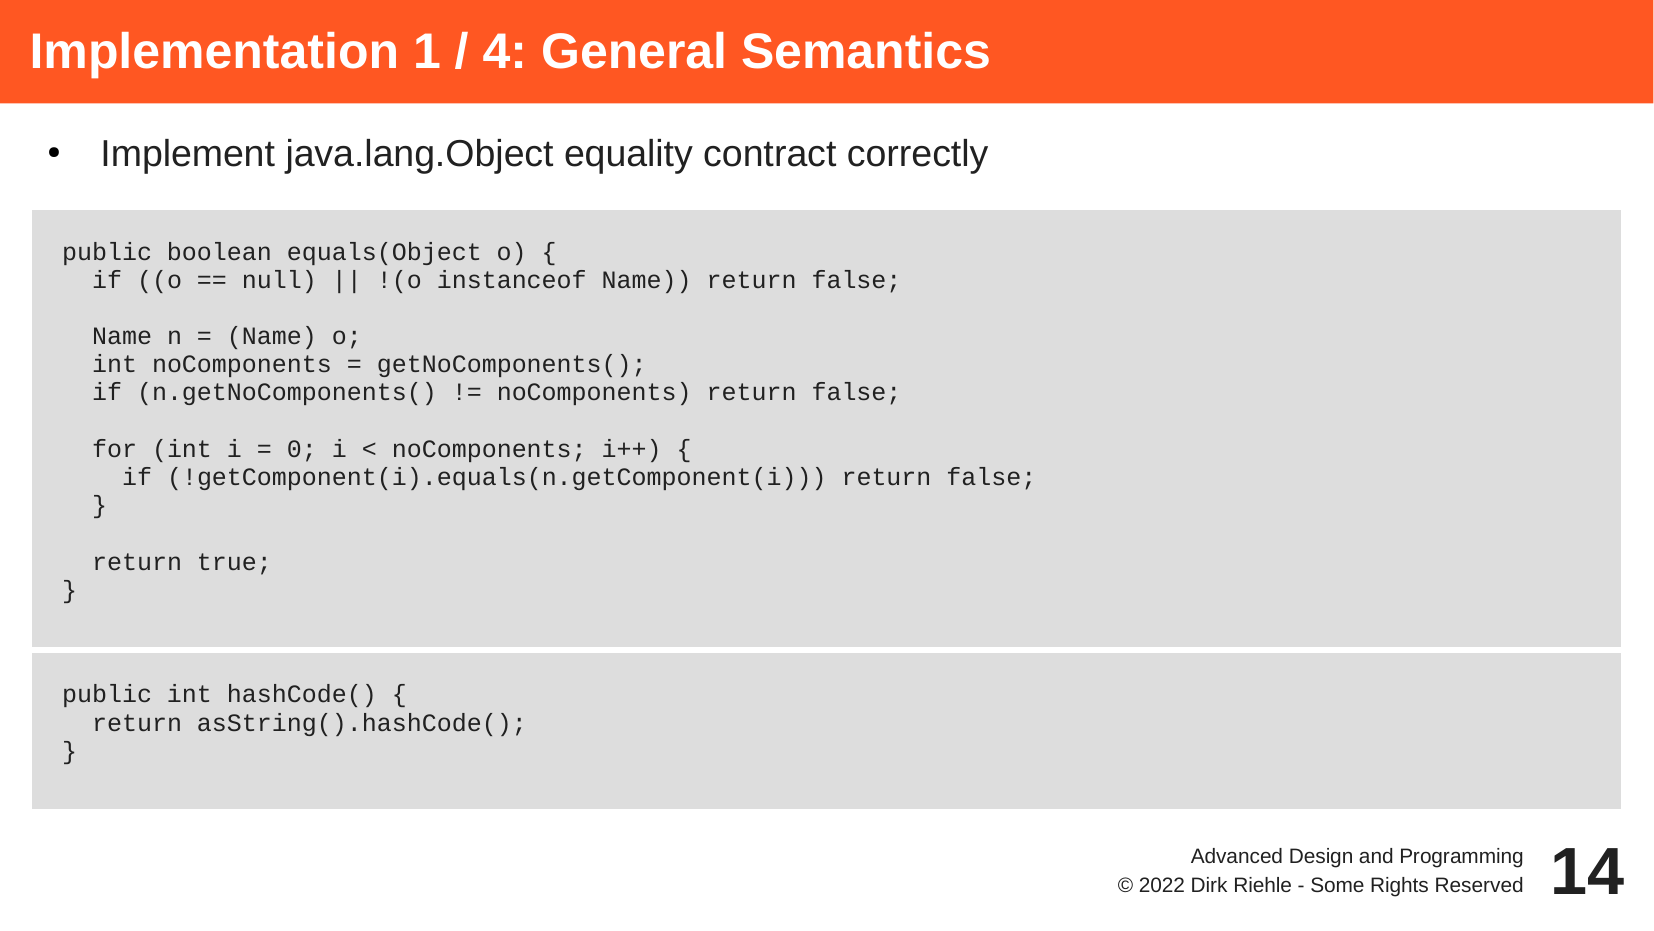

# Implementation 1 / 4: General Semantics
Implement java.lang.Object equality contract correctly
public boolean equals(Object o) {
 if ((o == null) || !(o instanceof Name)) return false;
 Name n = (Name) o;
 int noComponents = getNoComponents();
 if (n.getNoComponents() != noComponents) return false;
 for (int i = 0; i < noComponents; i++) {
 if (!getComponent(i).equals(n.getComponent(i))) return false;
 }
 return true;
}
public int hashCode() {
 return asString().hashCode();
}
Advanced Design and Programming
14
© 2022 Dirk Riehle - Some Rights Reserved